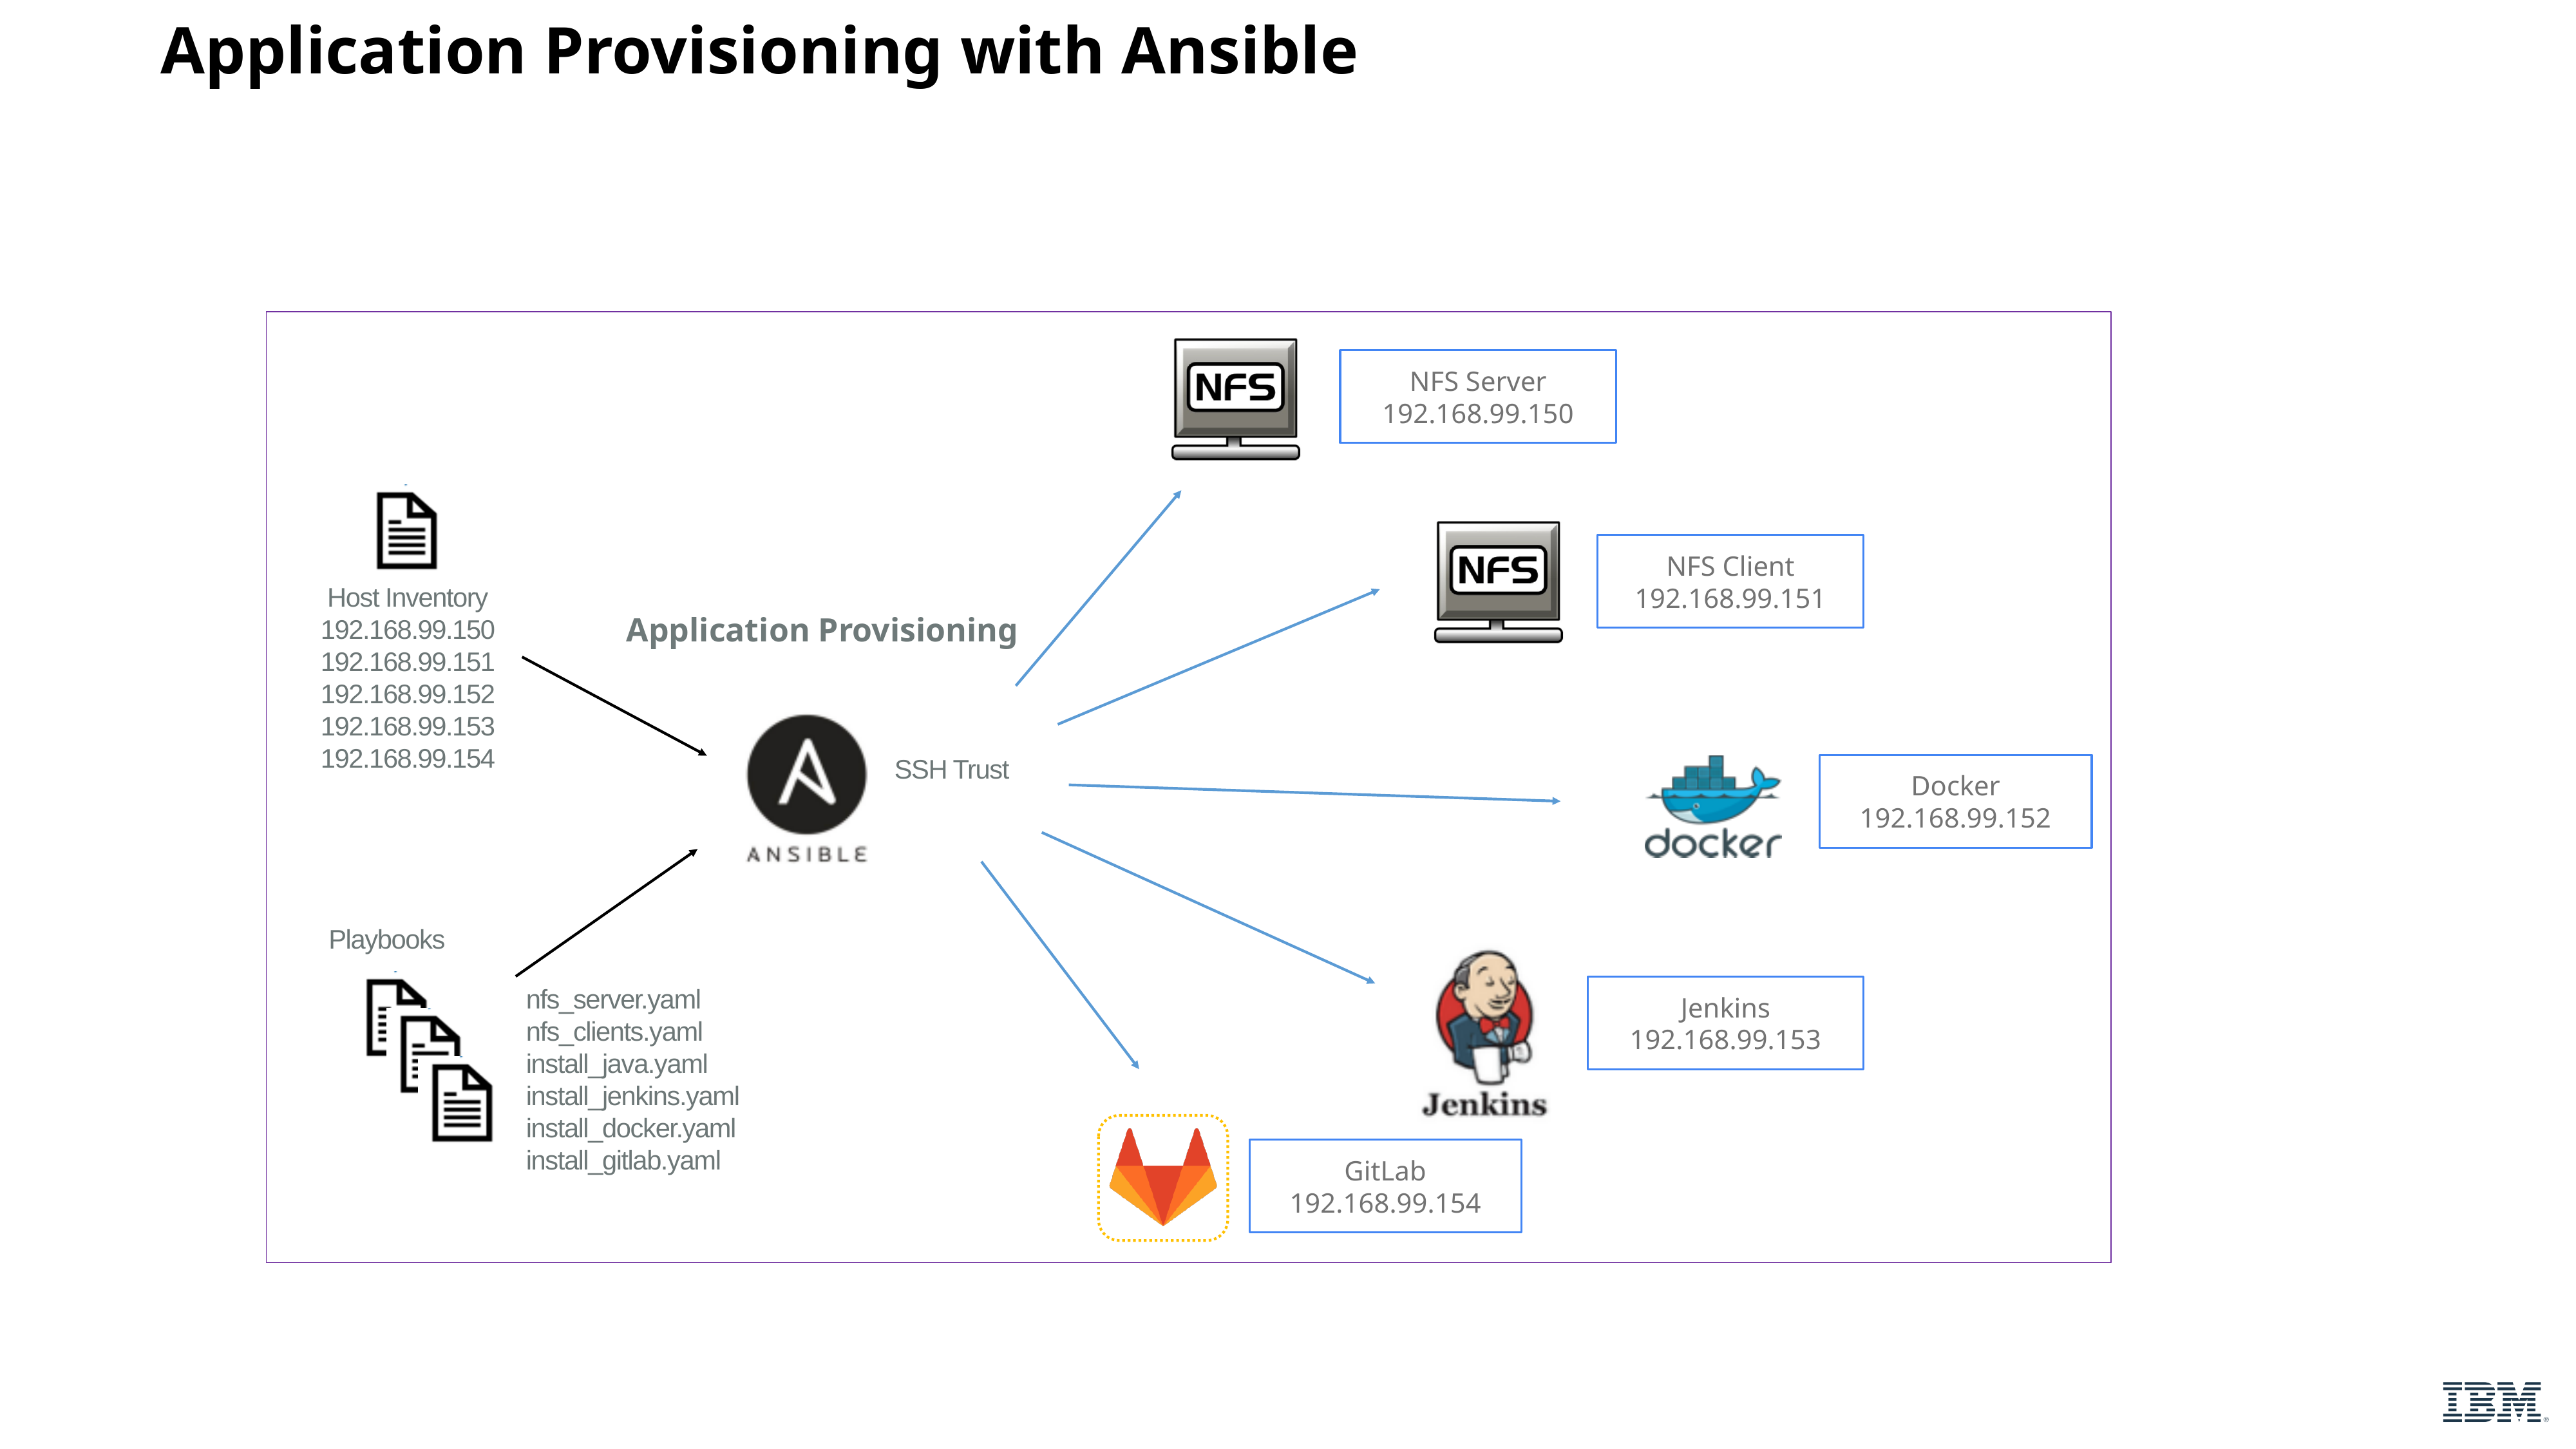

Application Provisioning with Ansible
NFS Server
192.168.99.150
NFS Client
192.168.99.151
Host Inventory
192.168.99.150
192.168.99.151
192.168.99.152
192.168.99.153
192.168.99.154
Application Provisioning
SSH Trust
Docker
192.168.99.152
Playbooks
Jenkins
192.168.99.153
nfs_server.yaml
nfs_clients.yaml
install_java.yaml
install_jenkins.yaml
install_docker.yaml
install_gitlab.yaml
GitLab
192.168.99.154